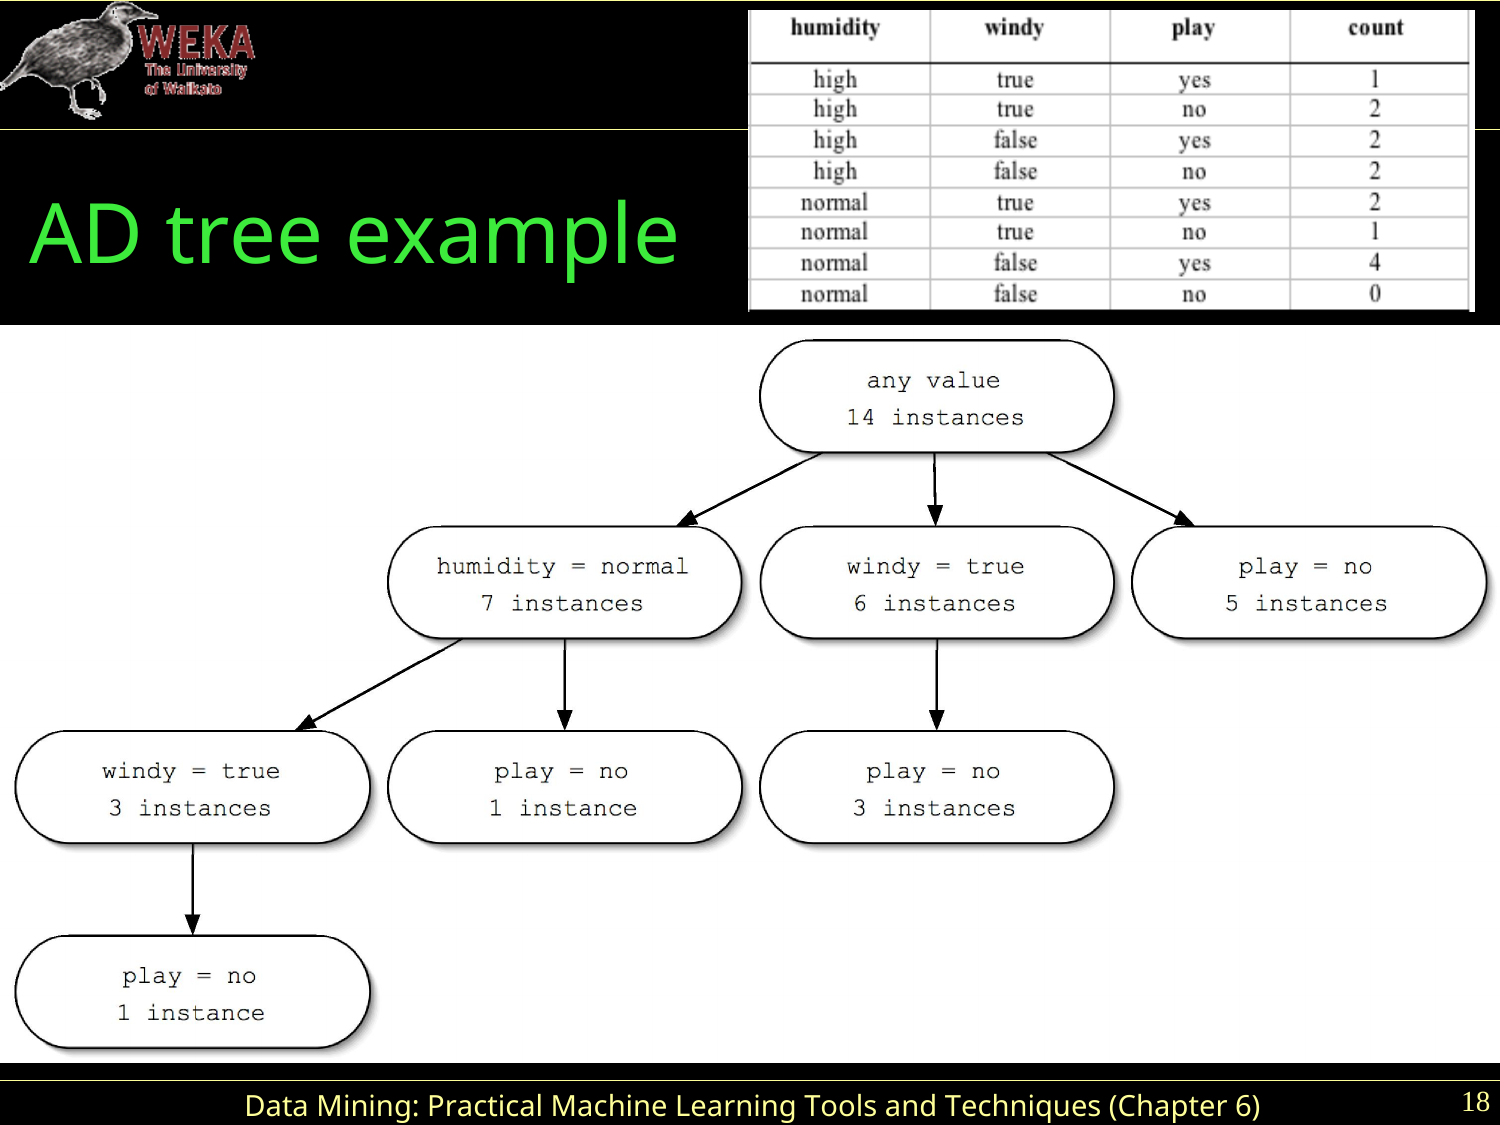

# AD tree example
Data Mining: Practical Machine Learning Tools and Techniques (Chapter 6)
18